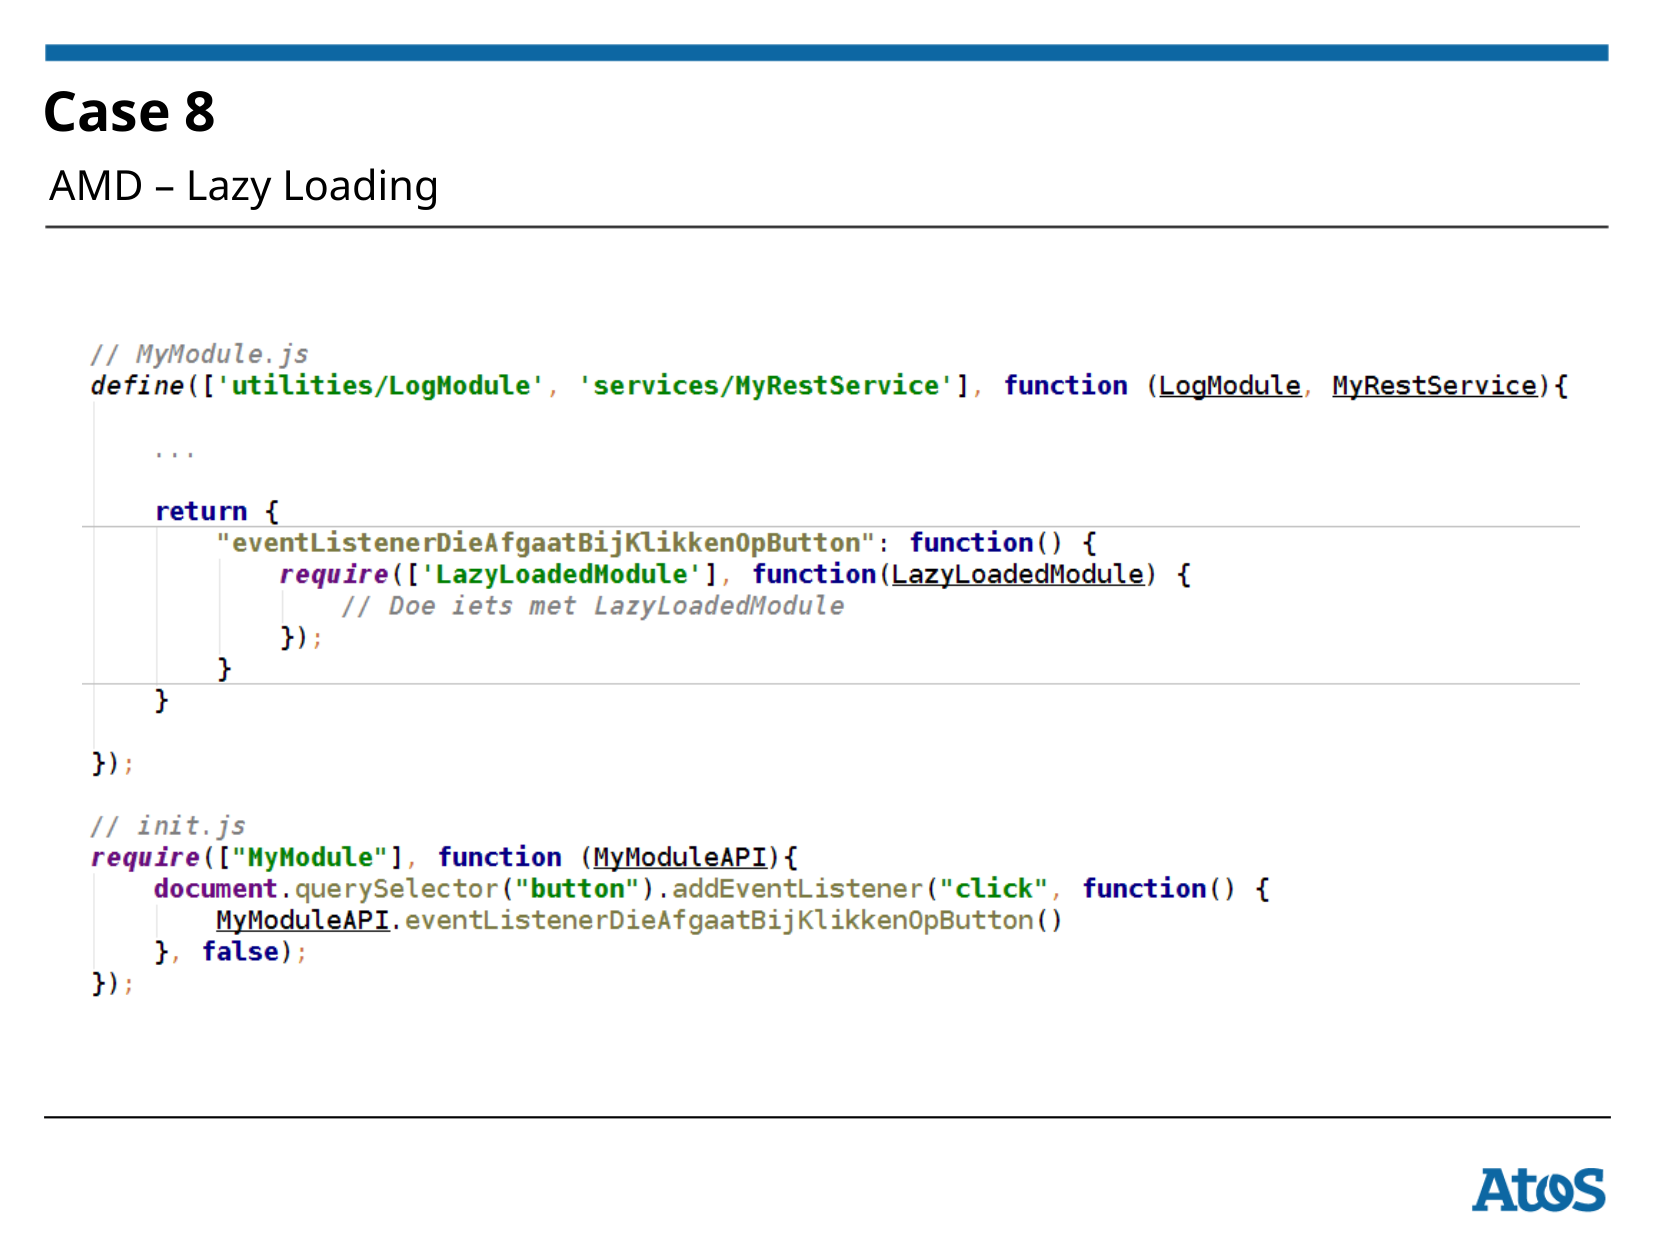

# Case 8
AMD – Lazy Loading